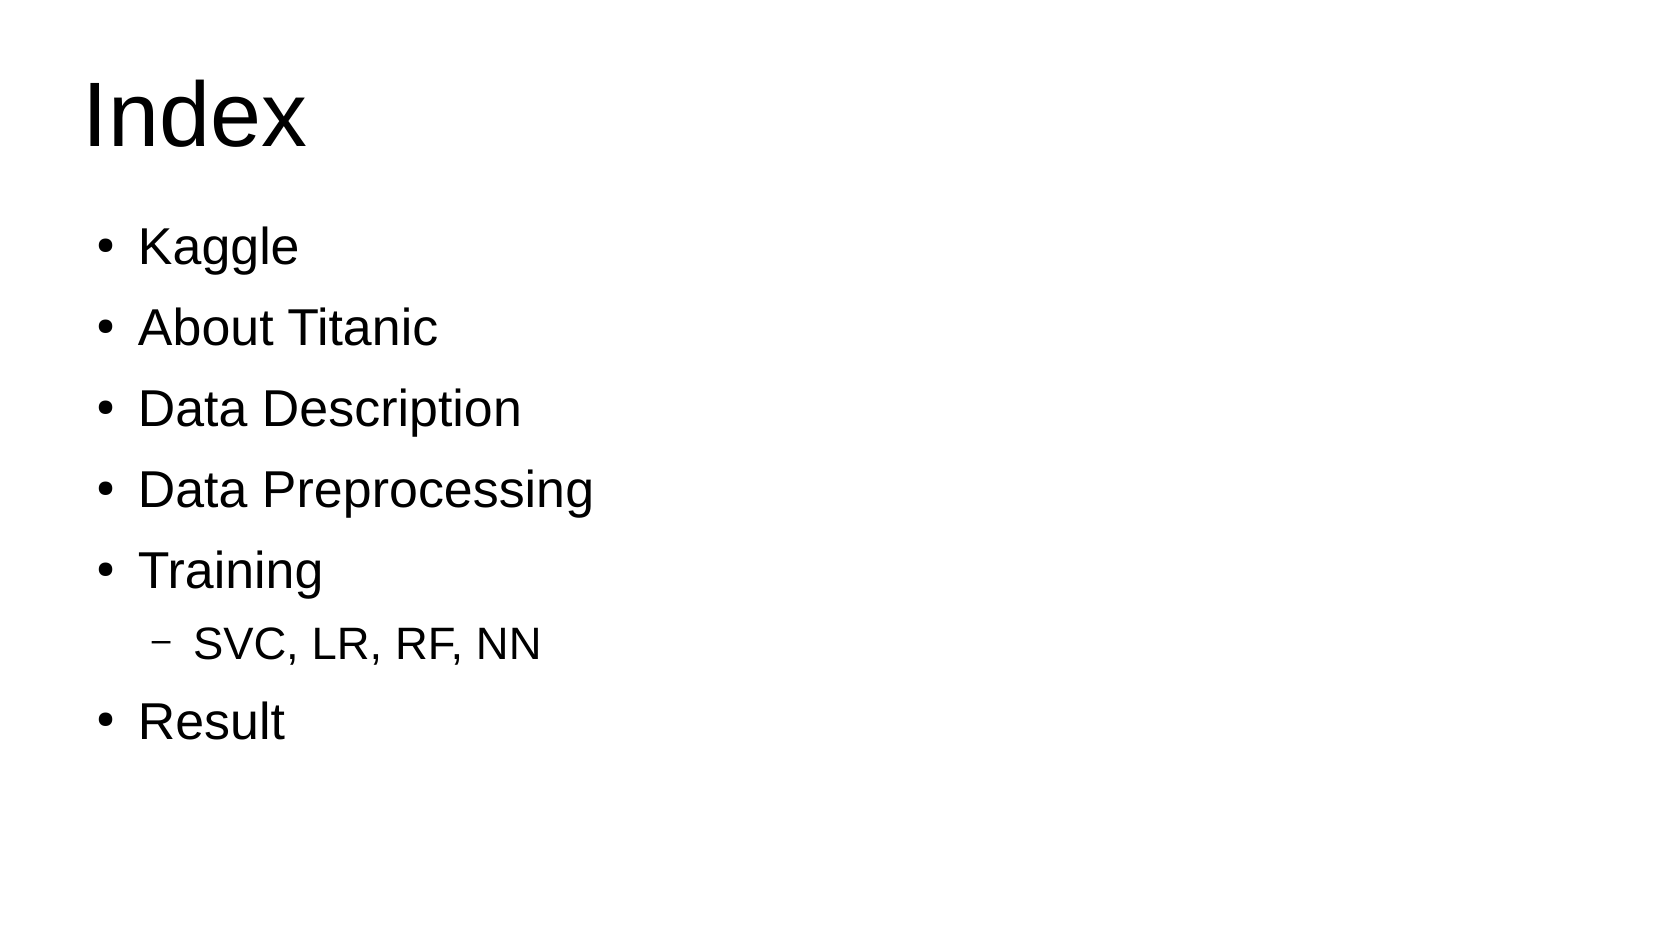

# Index
Kaggle
About Titanic
Data Description
Data Preprocessing
Training
SVC, LR, RF, NN
Result